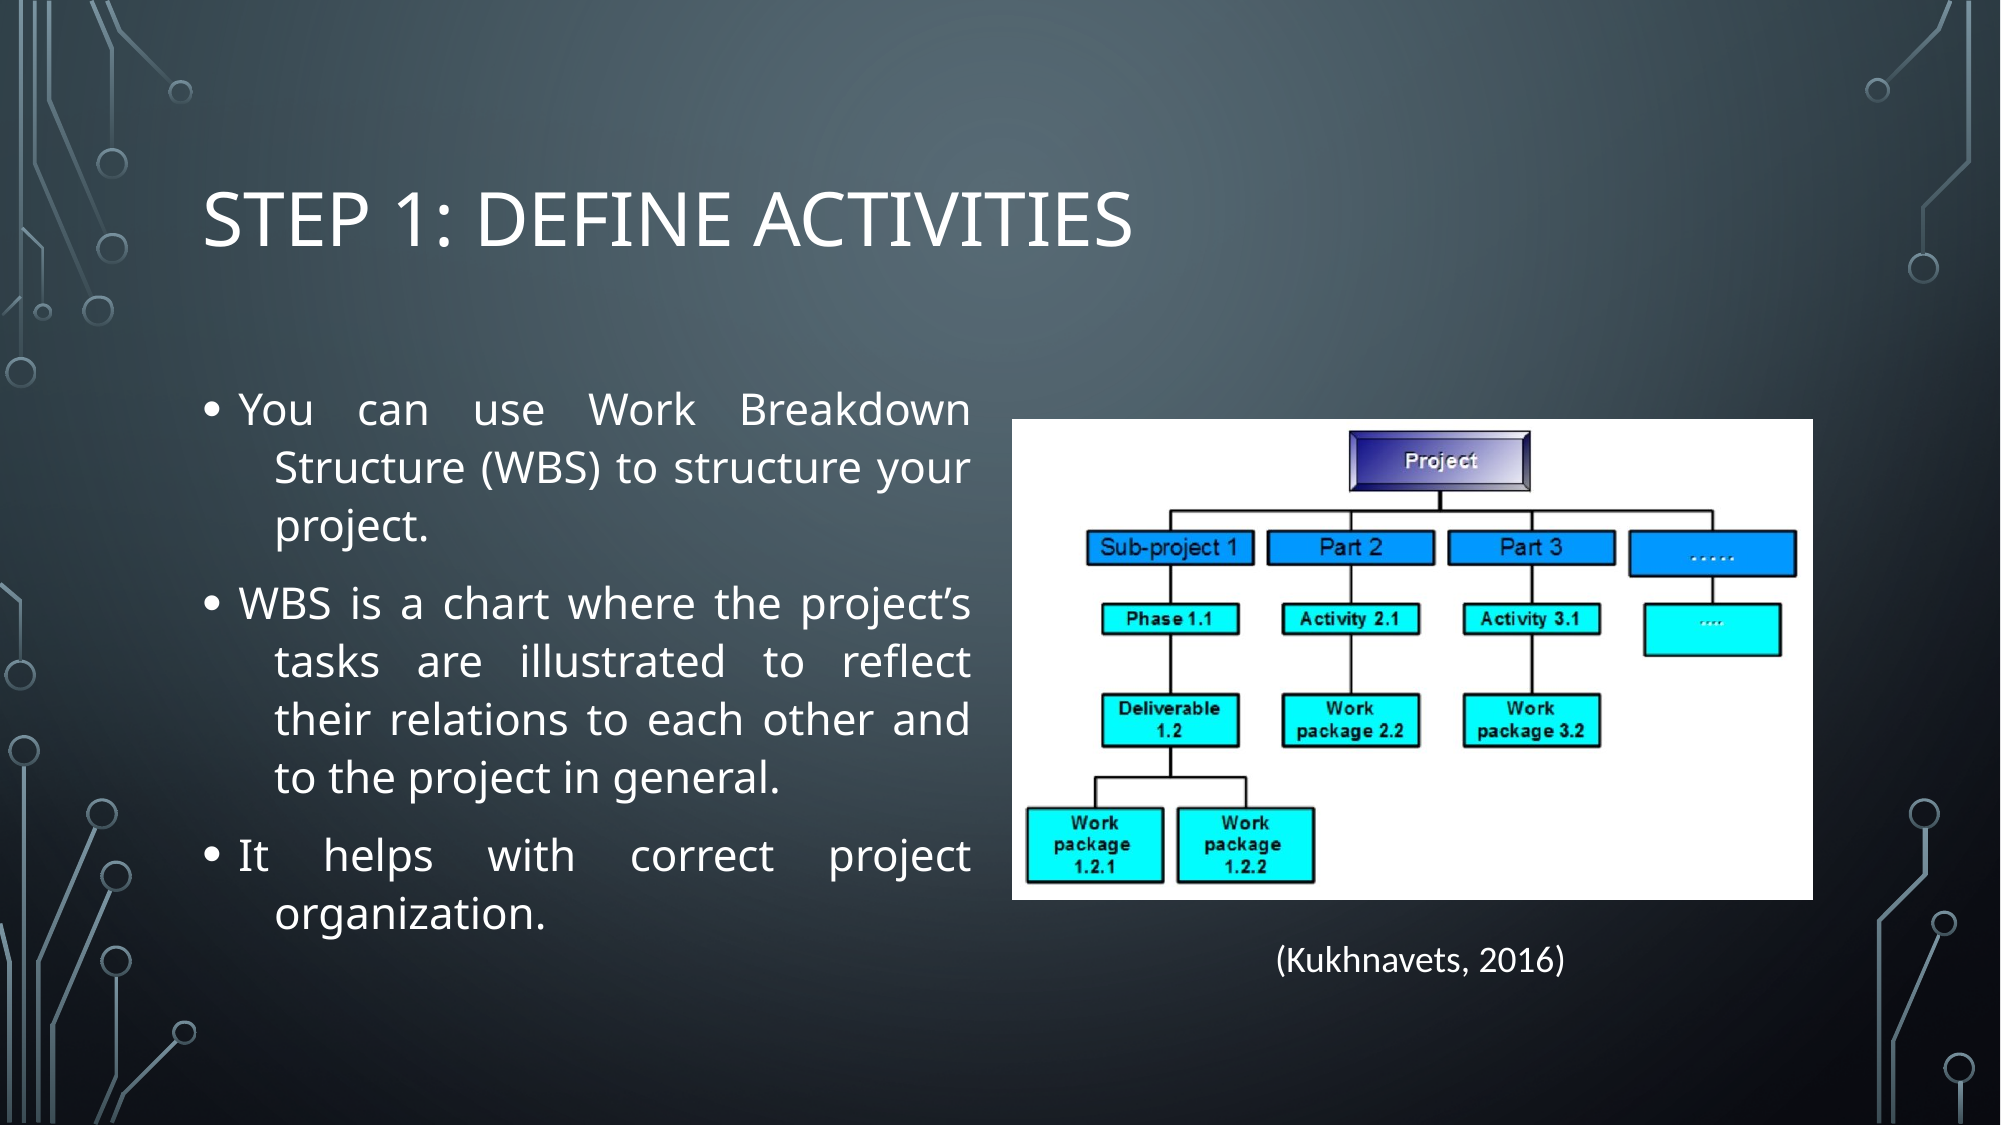

# Step 1: define activities
You can use Work Breakdown Structure (WBS) to structure your project.
WBS is a chart where the project’s tasks are illustrated to reflect their relations to each other and to the project in general.
It helps with correct project organization.
(Kukhnavets, 2016)